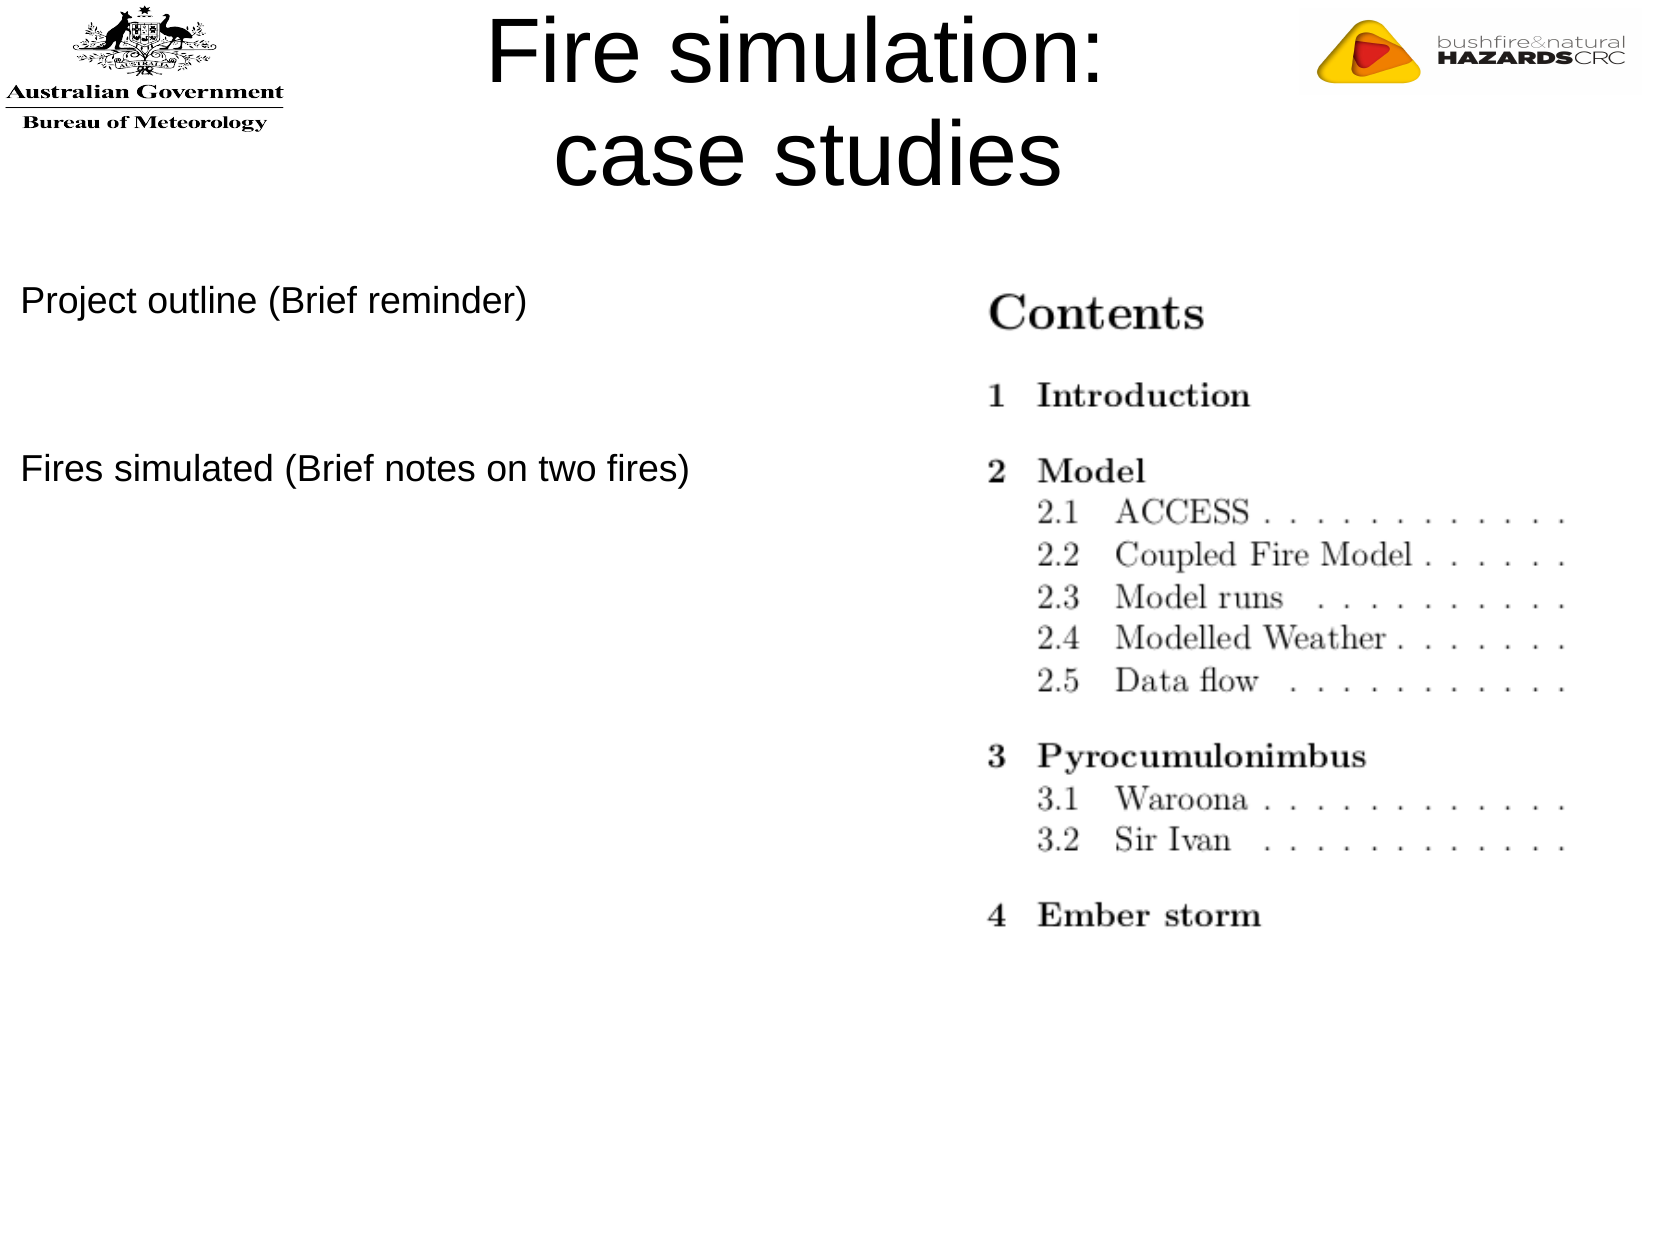

Fire simulation:
case studies
Project outline (Brief reminder)
Fires simulated (Brief notes on two fires)